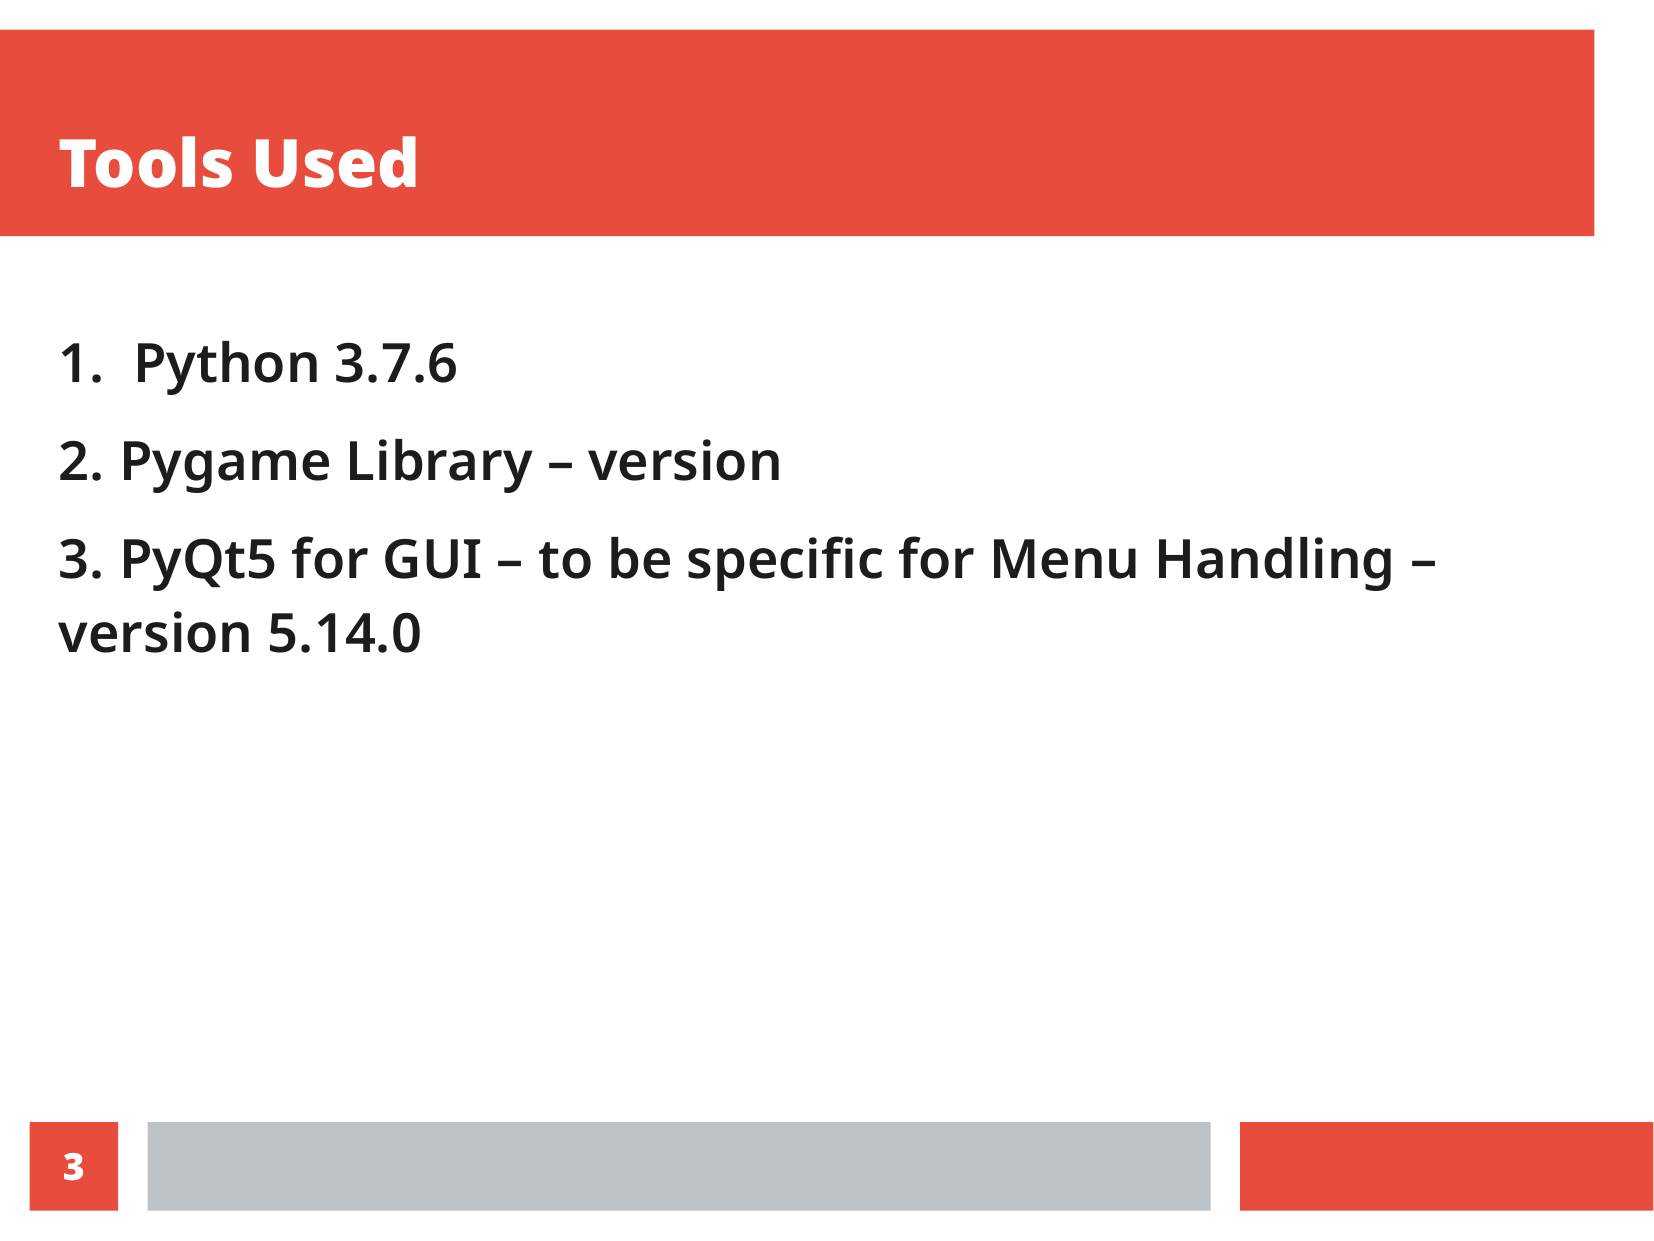

# Tools Used
1. Python 3.7.6
2. Pygame Library – version
3. PyQt5 for GUI – to be specific for Menu Handling – version 5.14.0
3